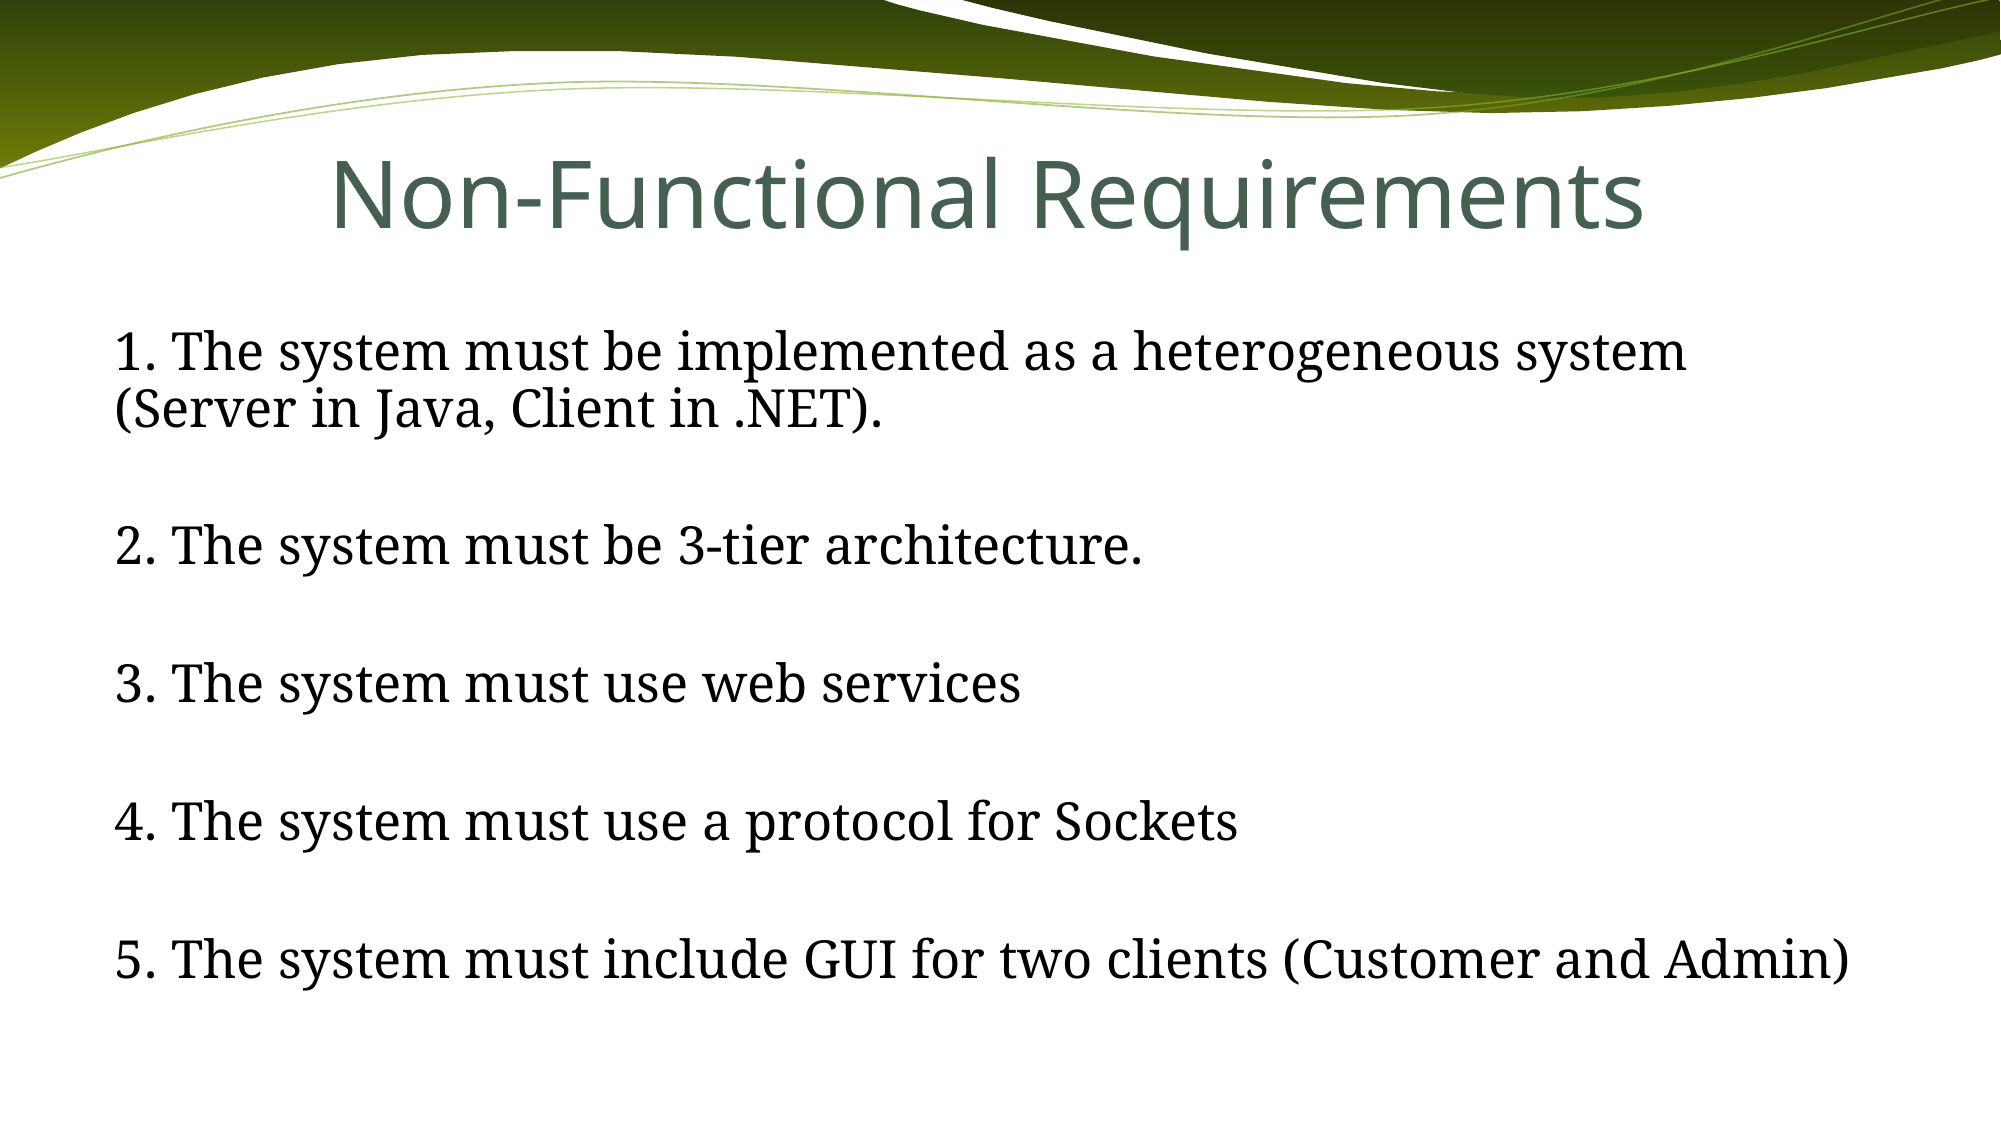

# Non-Functional Requirements
1. The system must be implemented as a heterogeneous system (Server in Java, Client in .NET).
2. The system must be 3-tier architecture.
3. The system must use web services
4. The system must use a protocol for Sockets
5. The system must include GUI for two clients (Customer and Admin)